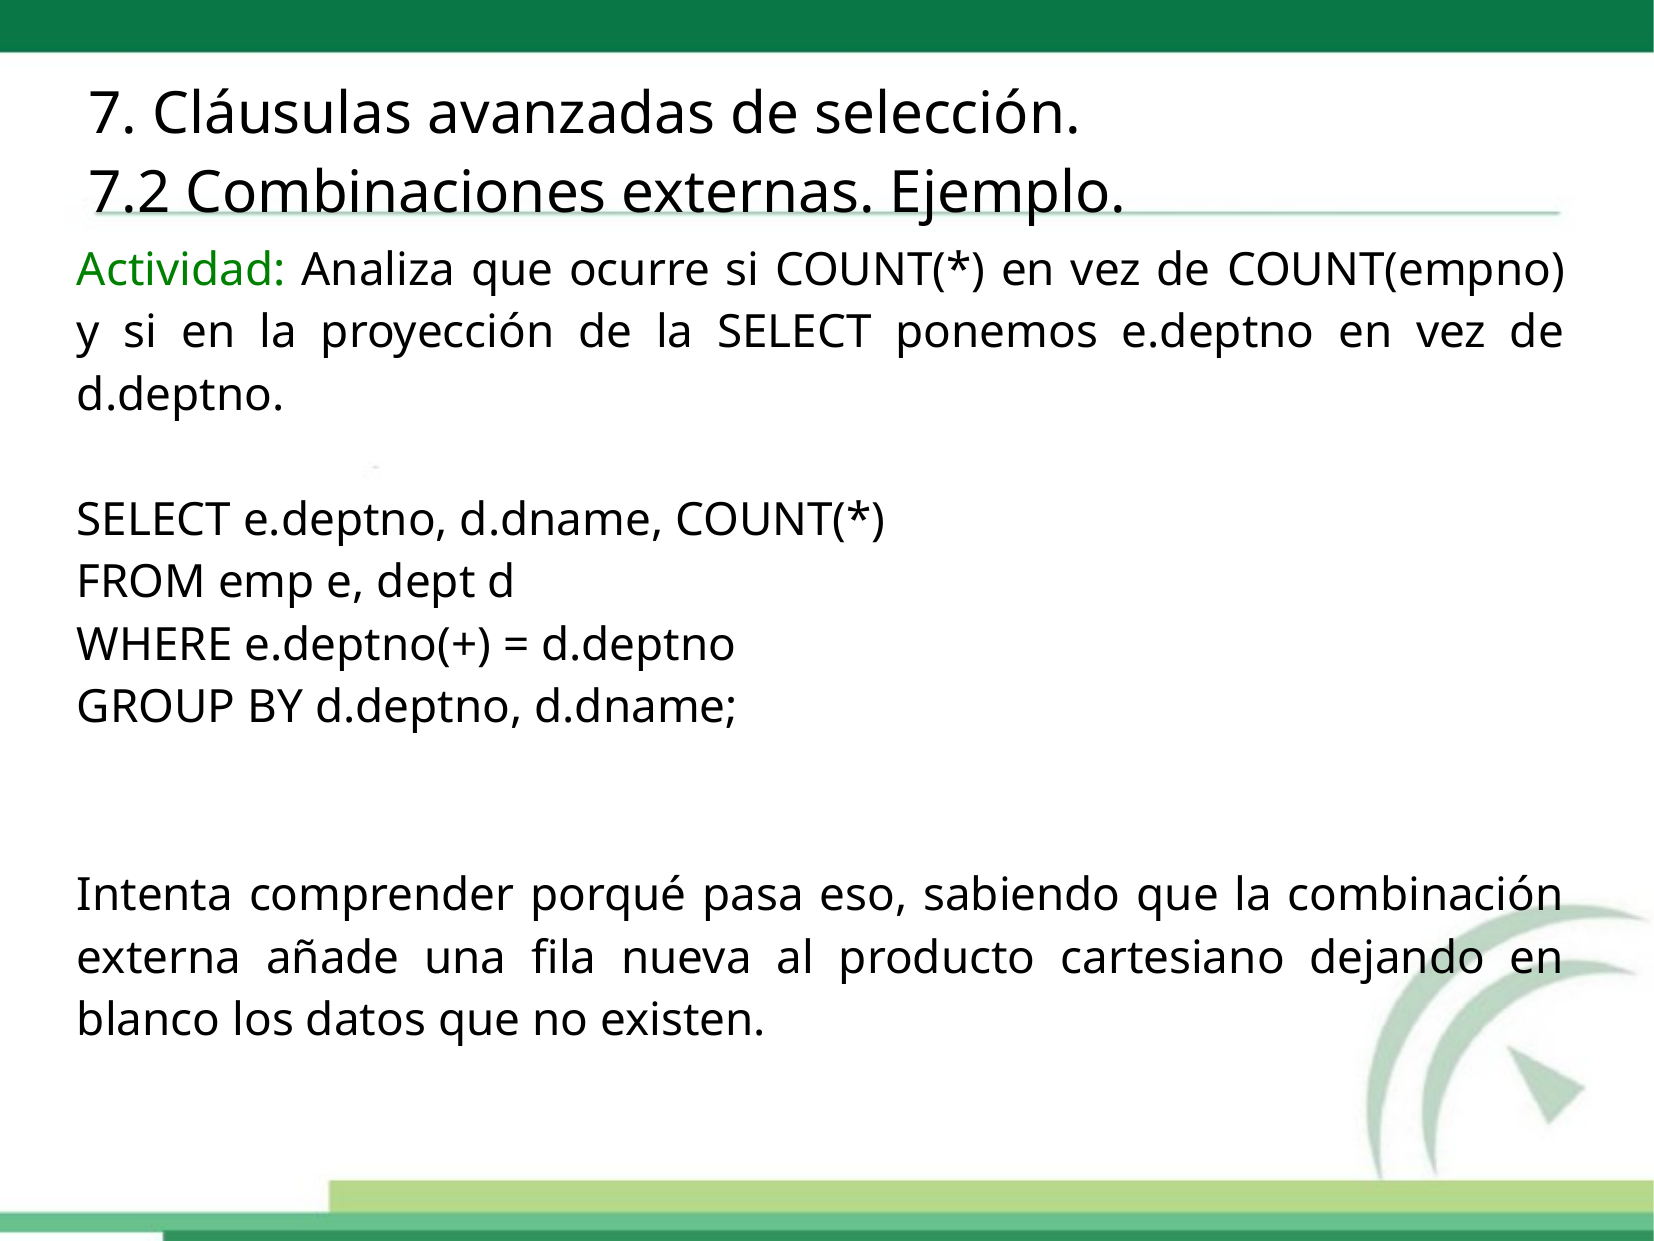

# 7. Cláusulas avanzadas de selección. 7.2 Combinaciones externas. Ejemplo.
Actividad: Analiza que ocurre si COUNT(*) en vez de COUNT(empno) y si en la proyección de la SELECT ponemos e.deptno en vez de d.deptno.
SELECT e.deptno, d.dname, COUNT(*)
FROM emp e, dept d
WHERE e.deptno(+) = d.deptno
GROUP BY d.deptno, d.dname;
Intenta comprender porqué pasa eso, sabiendo que la combinación externa añade una fila nueva al producto cartesiano dejando en blanco los datos que no existen.